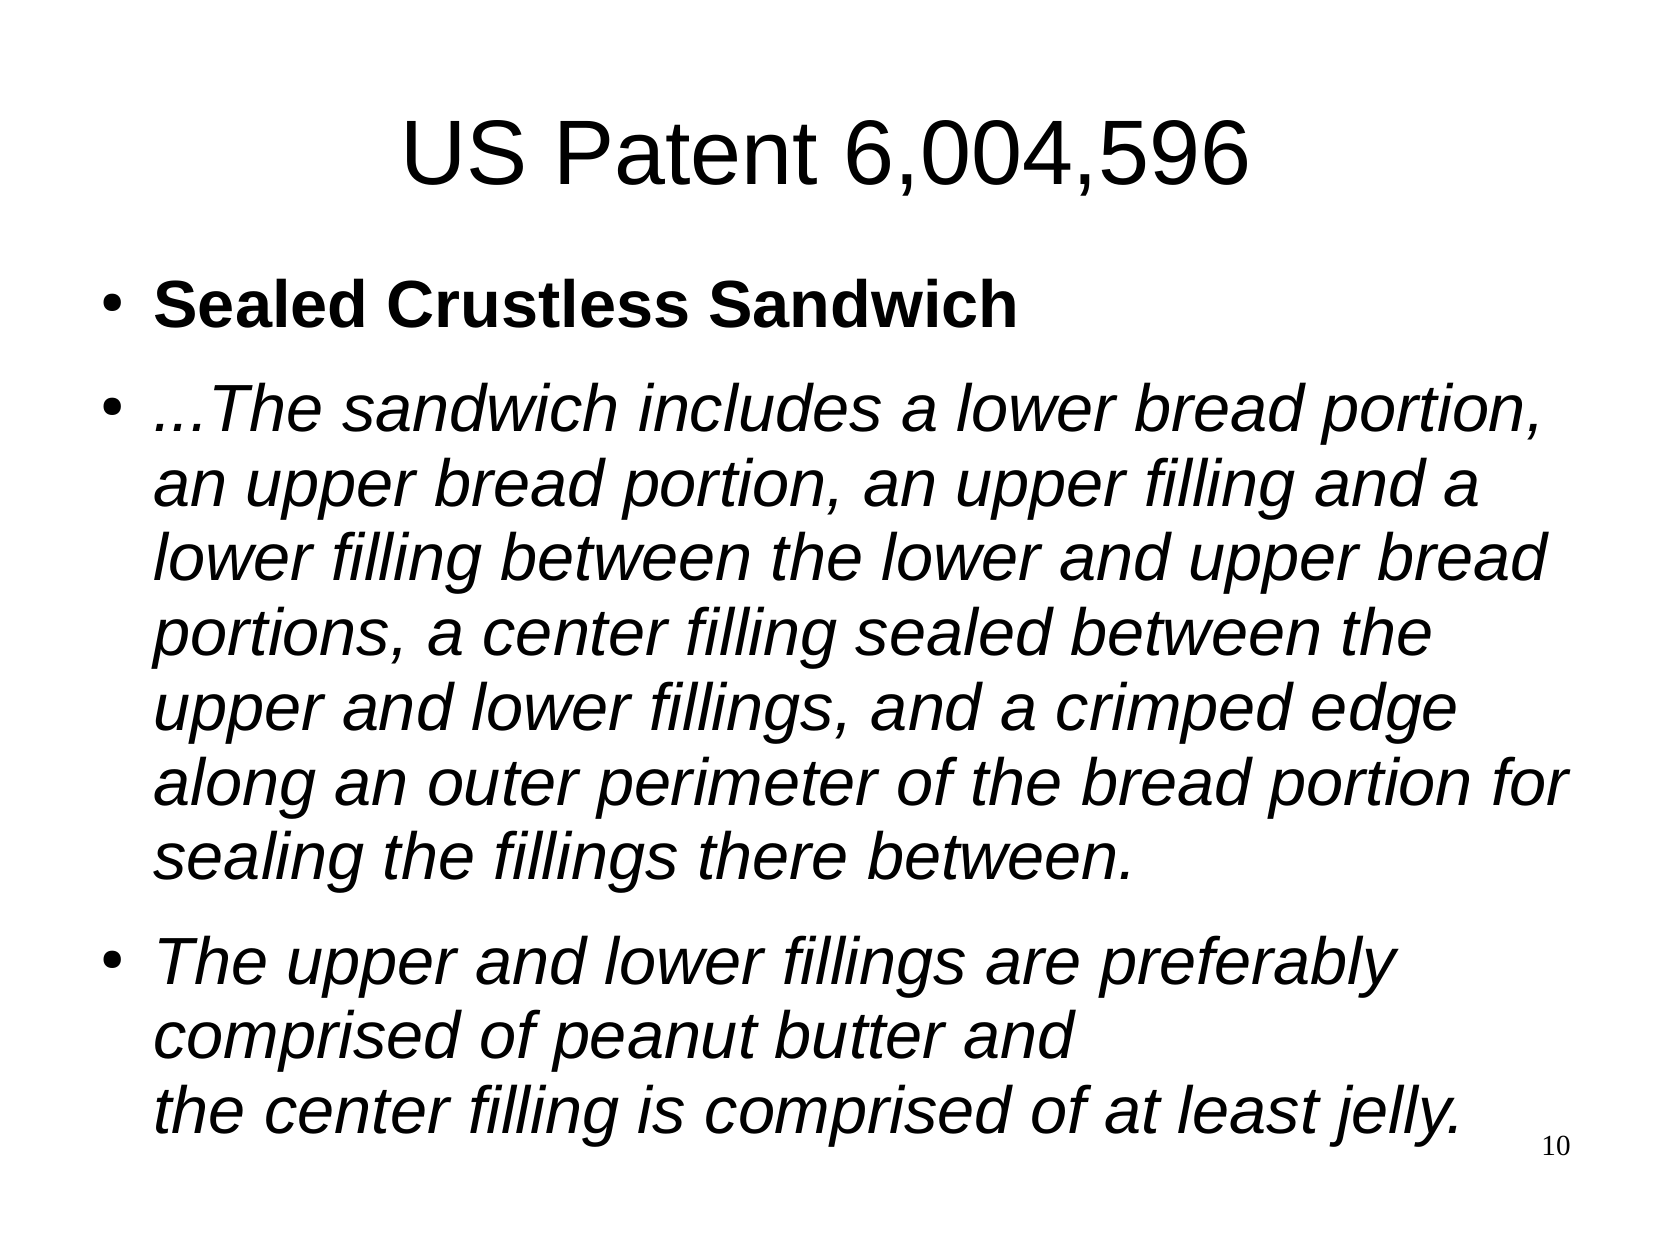

# US Patent 6,004,596
Sealed Crustless Sandwich
...The sandwich includes a lower bread portion, an upper bread portion, an upper filling and a lower filling between the lower and upper bread portions, a center filling sealed between the upper and lower fillings, and a crimped edge along an outer perimeter of the bread portion for sealing the fillings there between.
The upper and lower fillings are preferably comprised of peanut butter and
the center filling is comprised of at least jelly.
10